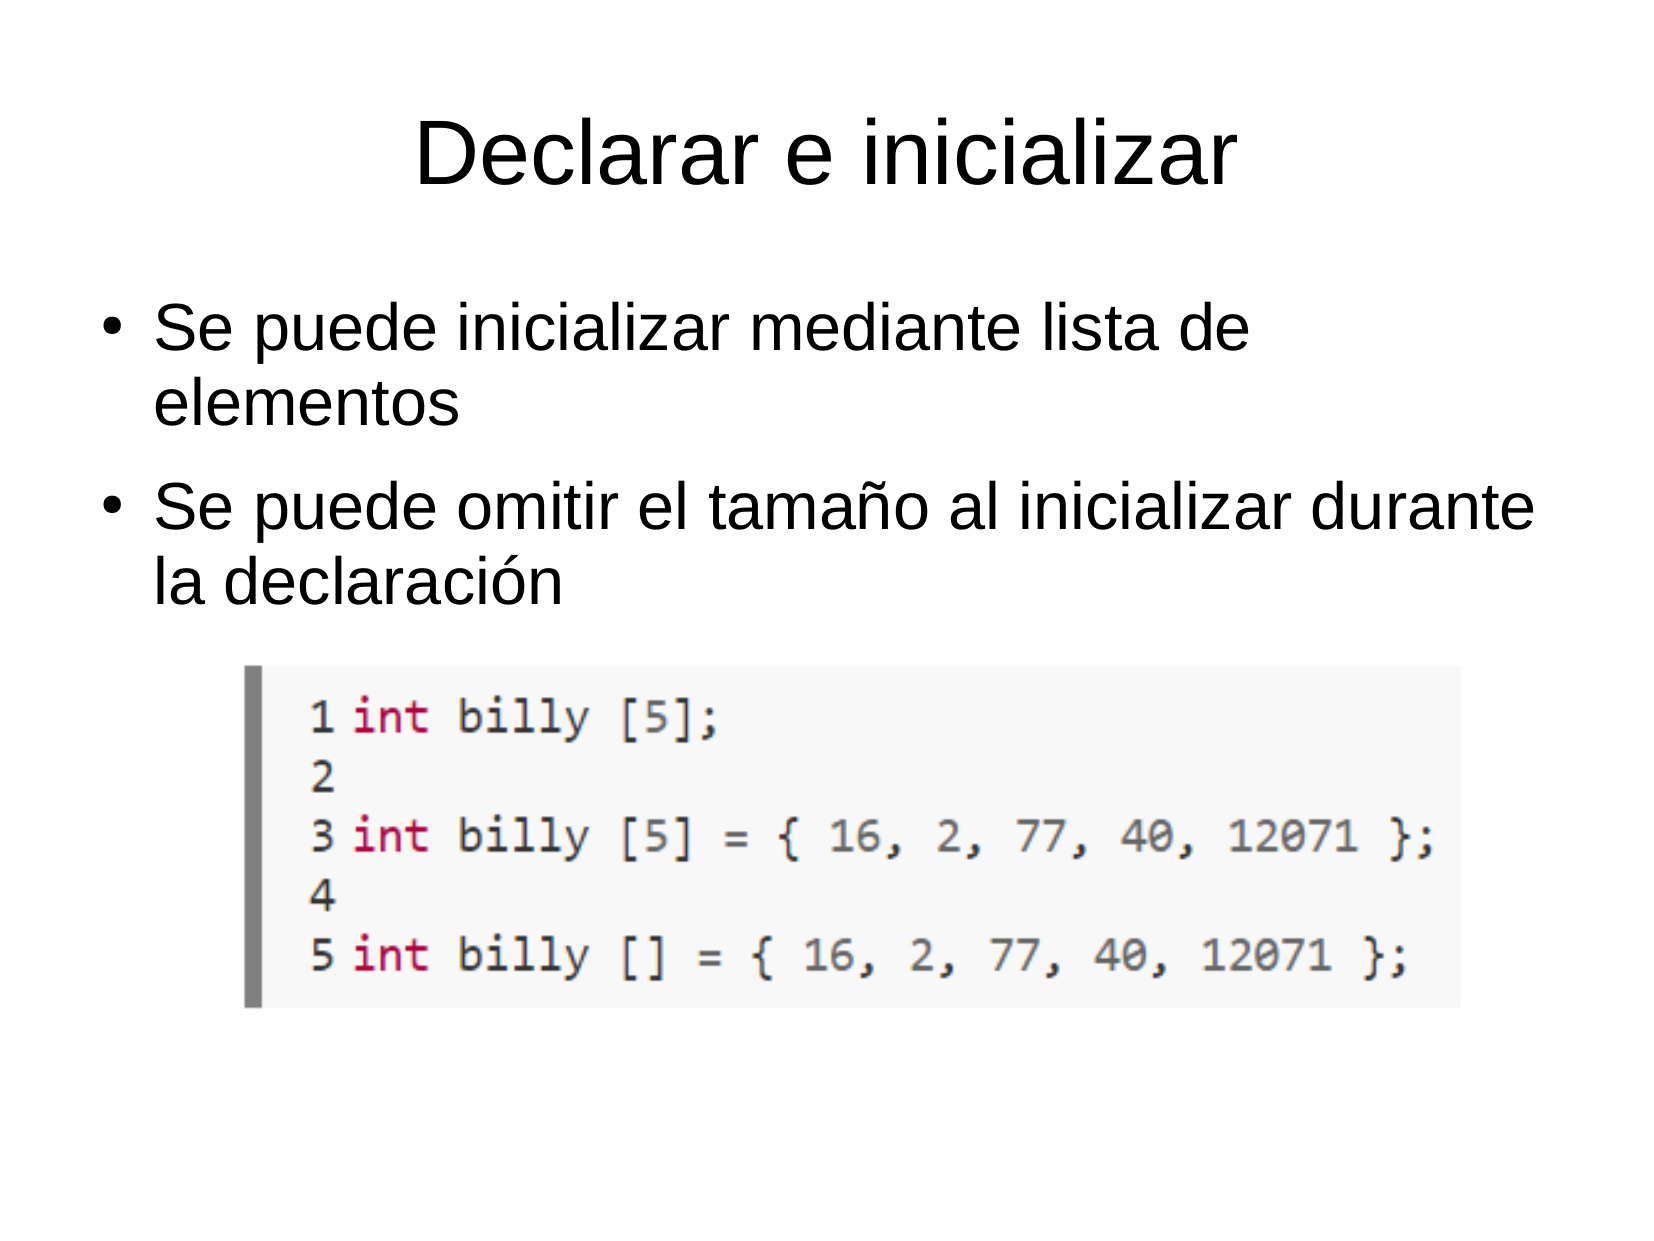

# Declarar e inicializar
Se puede inicializar mediante lista de elementos
Se puede omitir el tamaño al inicializar durante la declaración